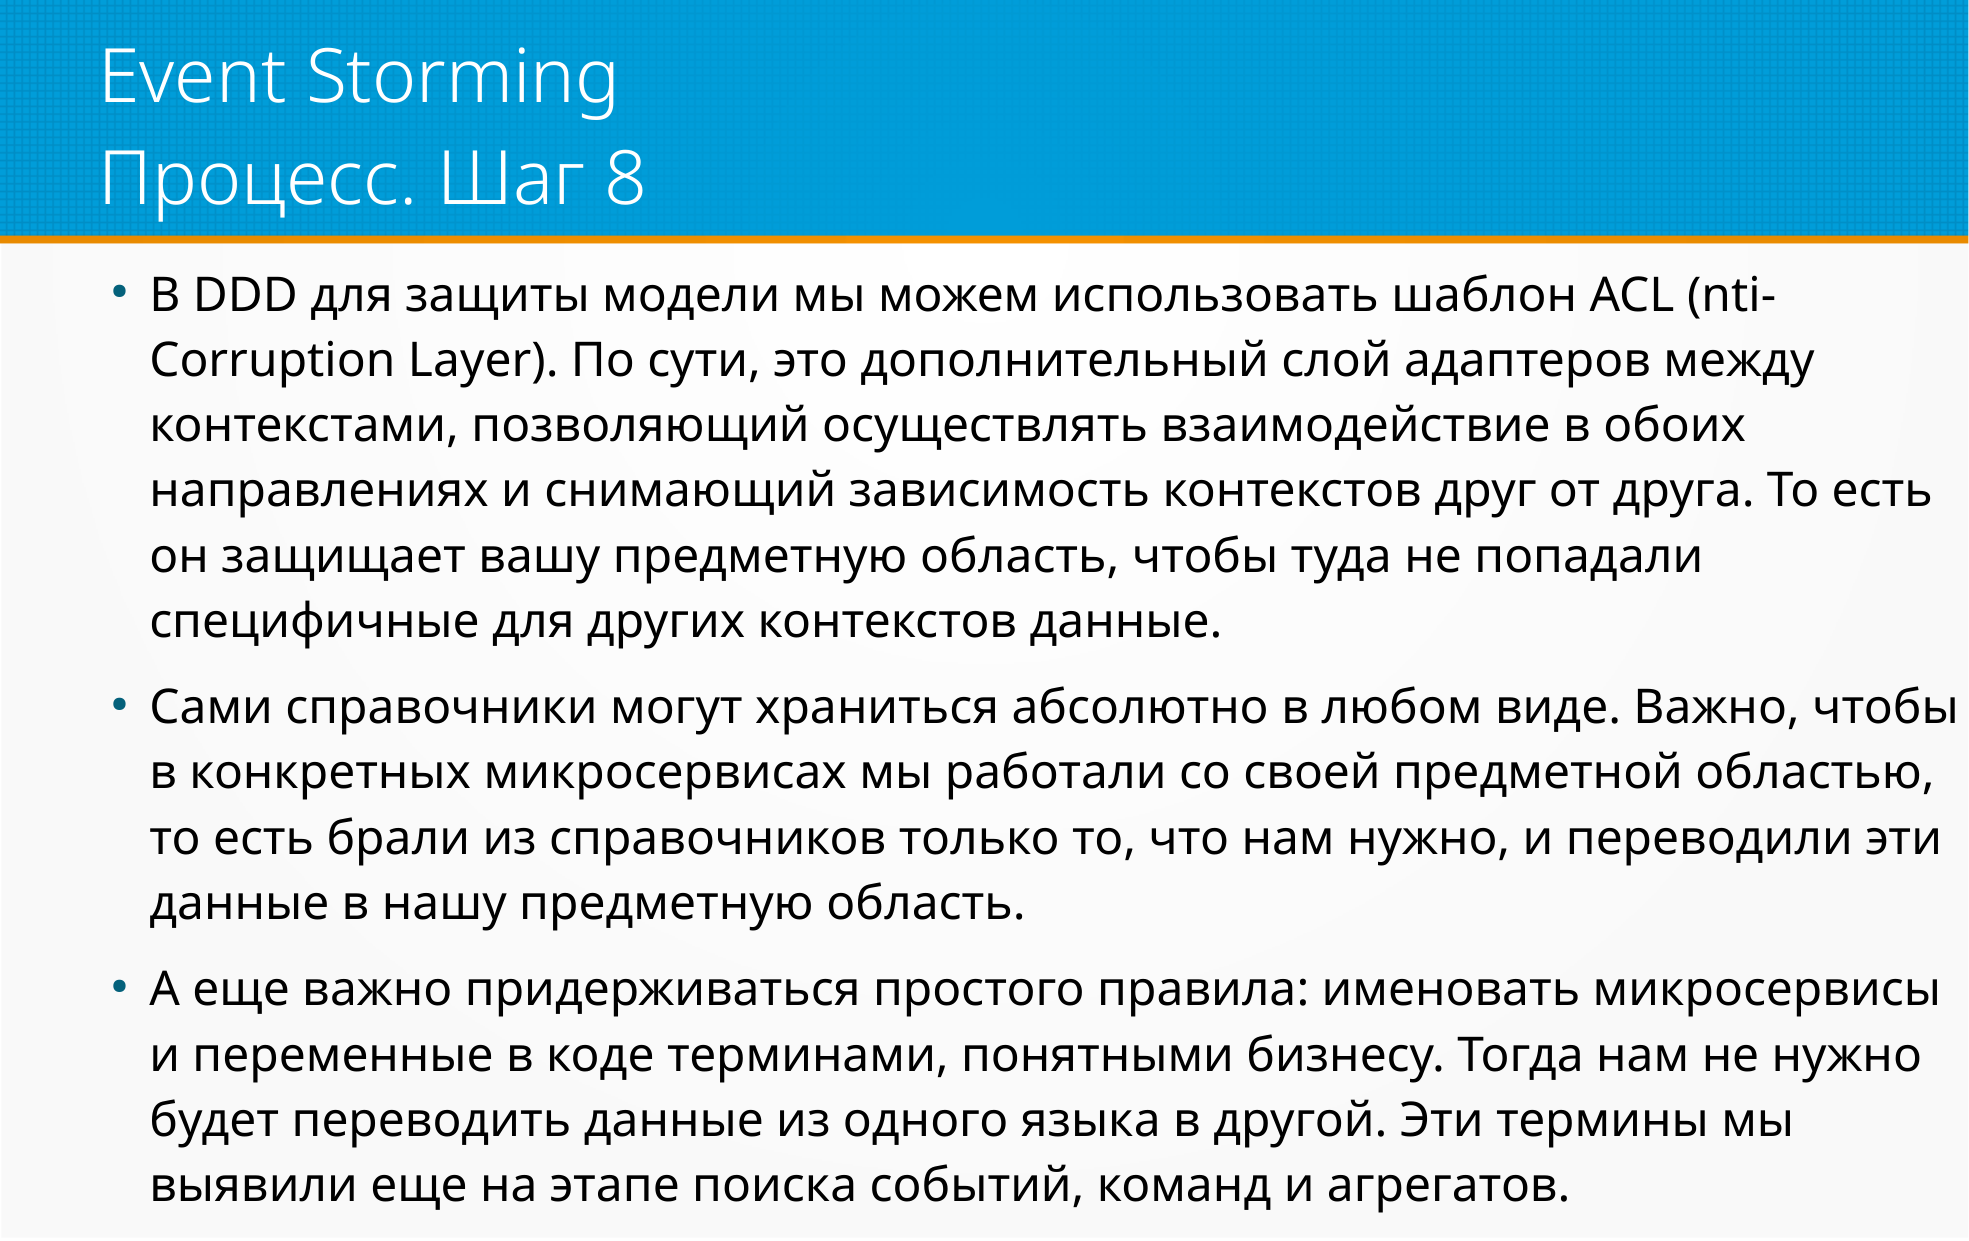

# Event Storming Процесс. Шаг 8
В DDD для защиты модели мы можем использовать шаблон ACL (nti-Corruption Layer). По сути, это дополнительный слой адаптеров между контекстами, позволяющий осуществлять взаимодействие в обоих направлениях и снимающий зависимость контекстов друг от друга. То есть он защищает вашу предметную область, чтобы туда не попадали специфичные для других контекстов данные.
Сами справочники могут храниться абсолютно в любом виде. Важно, чтобы в конкретных микросервисах мы работали со своей предметной областью, то есть брали из справочников только то, что нам нужно, и переводили эти данные в нашу предметную область.
А еще важно придерживаться простого правила: именовать микросервисы и переменные в коде терминами, понятными бизнесу. Тогда нам не нужно будет переводить данные из одного языка в другой. Эти термины мы выявили еще на этапе поиска событий, команд и агрегатов.